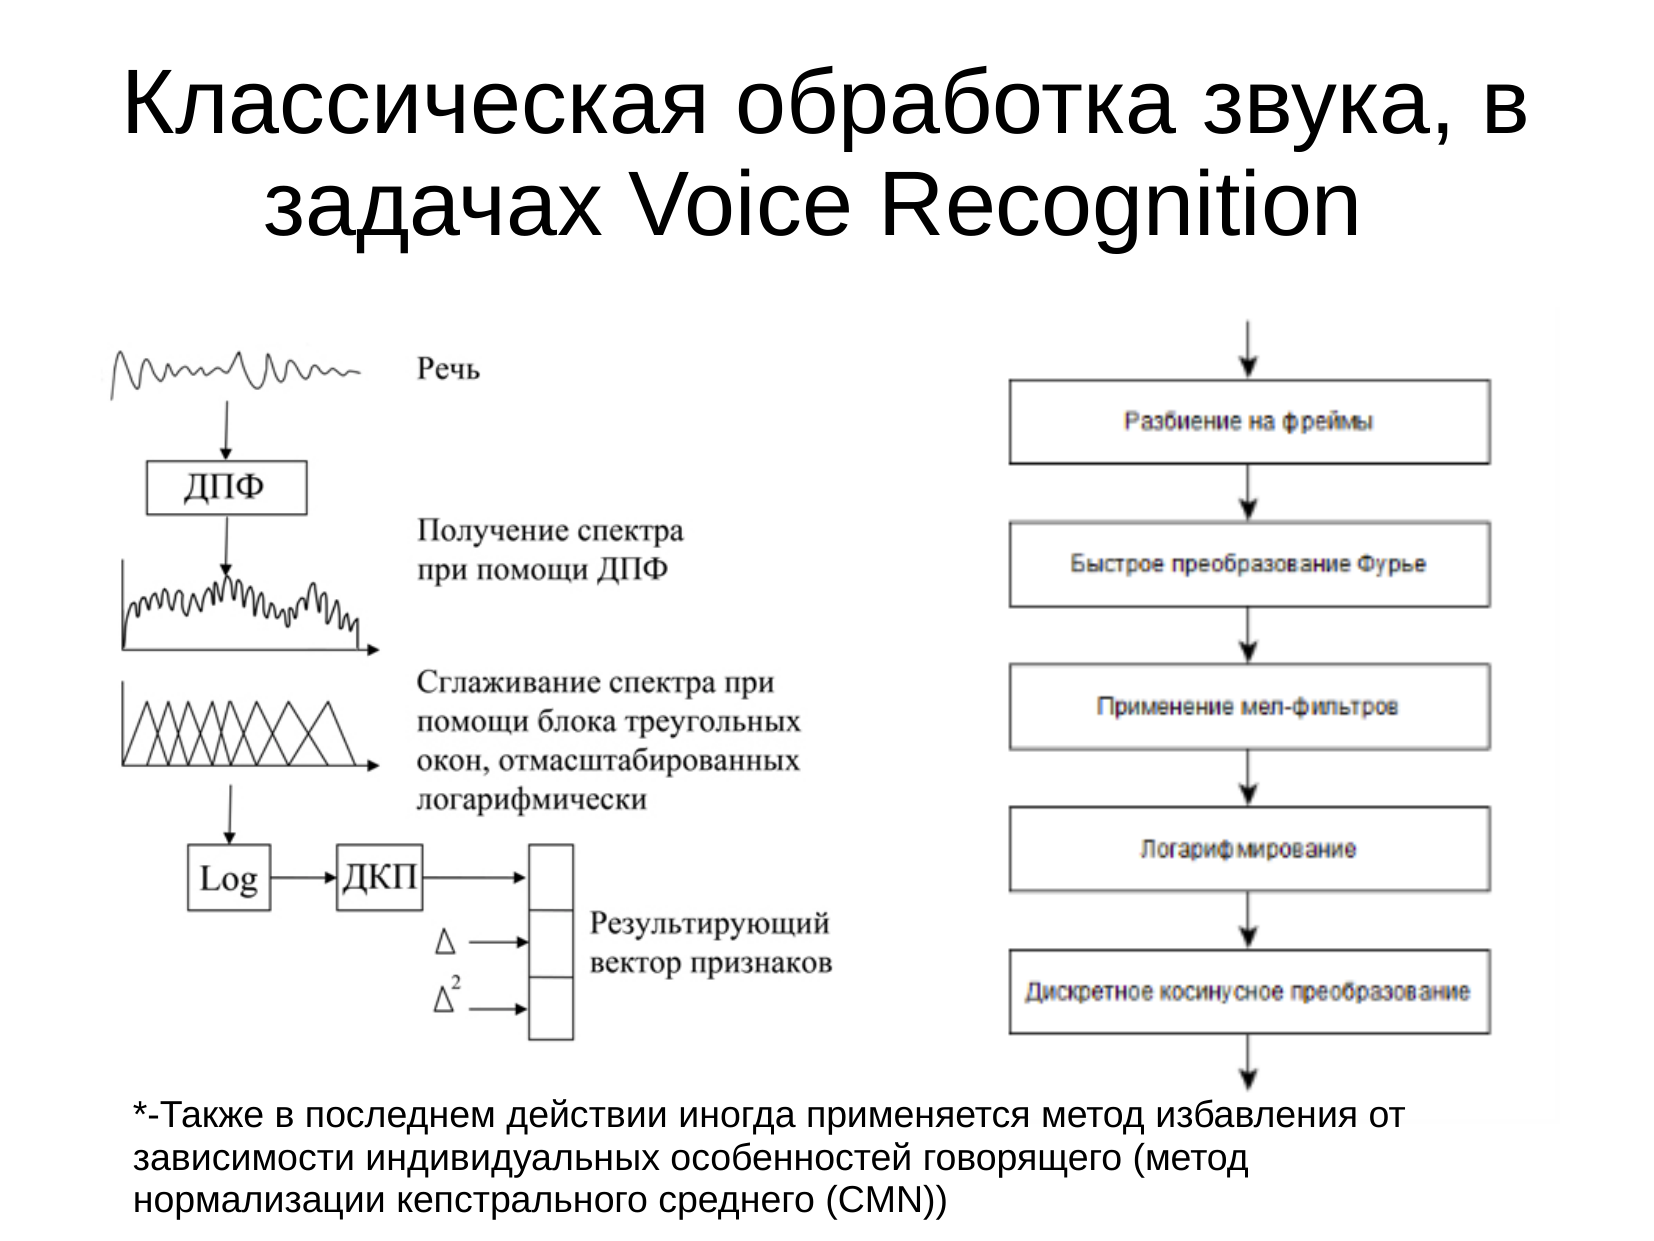

# Классическая обработка звука, в задачах Voice Recognition
*-Также в последнем действии иногда применяется метод избавления от зависимости индивидуальных особенностей говорящего (метод нормализации кепстрального среднего (CMN))